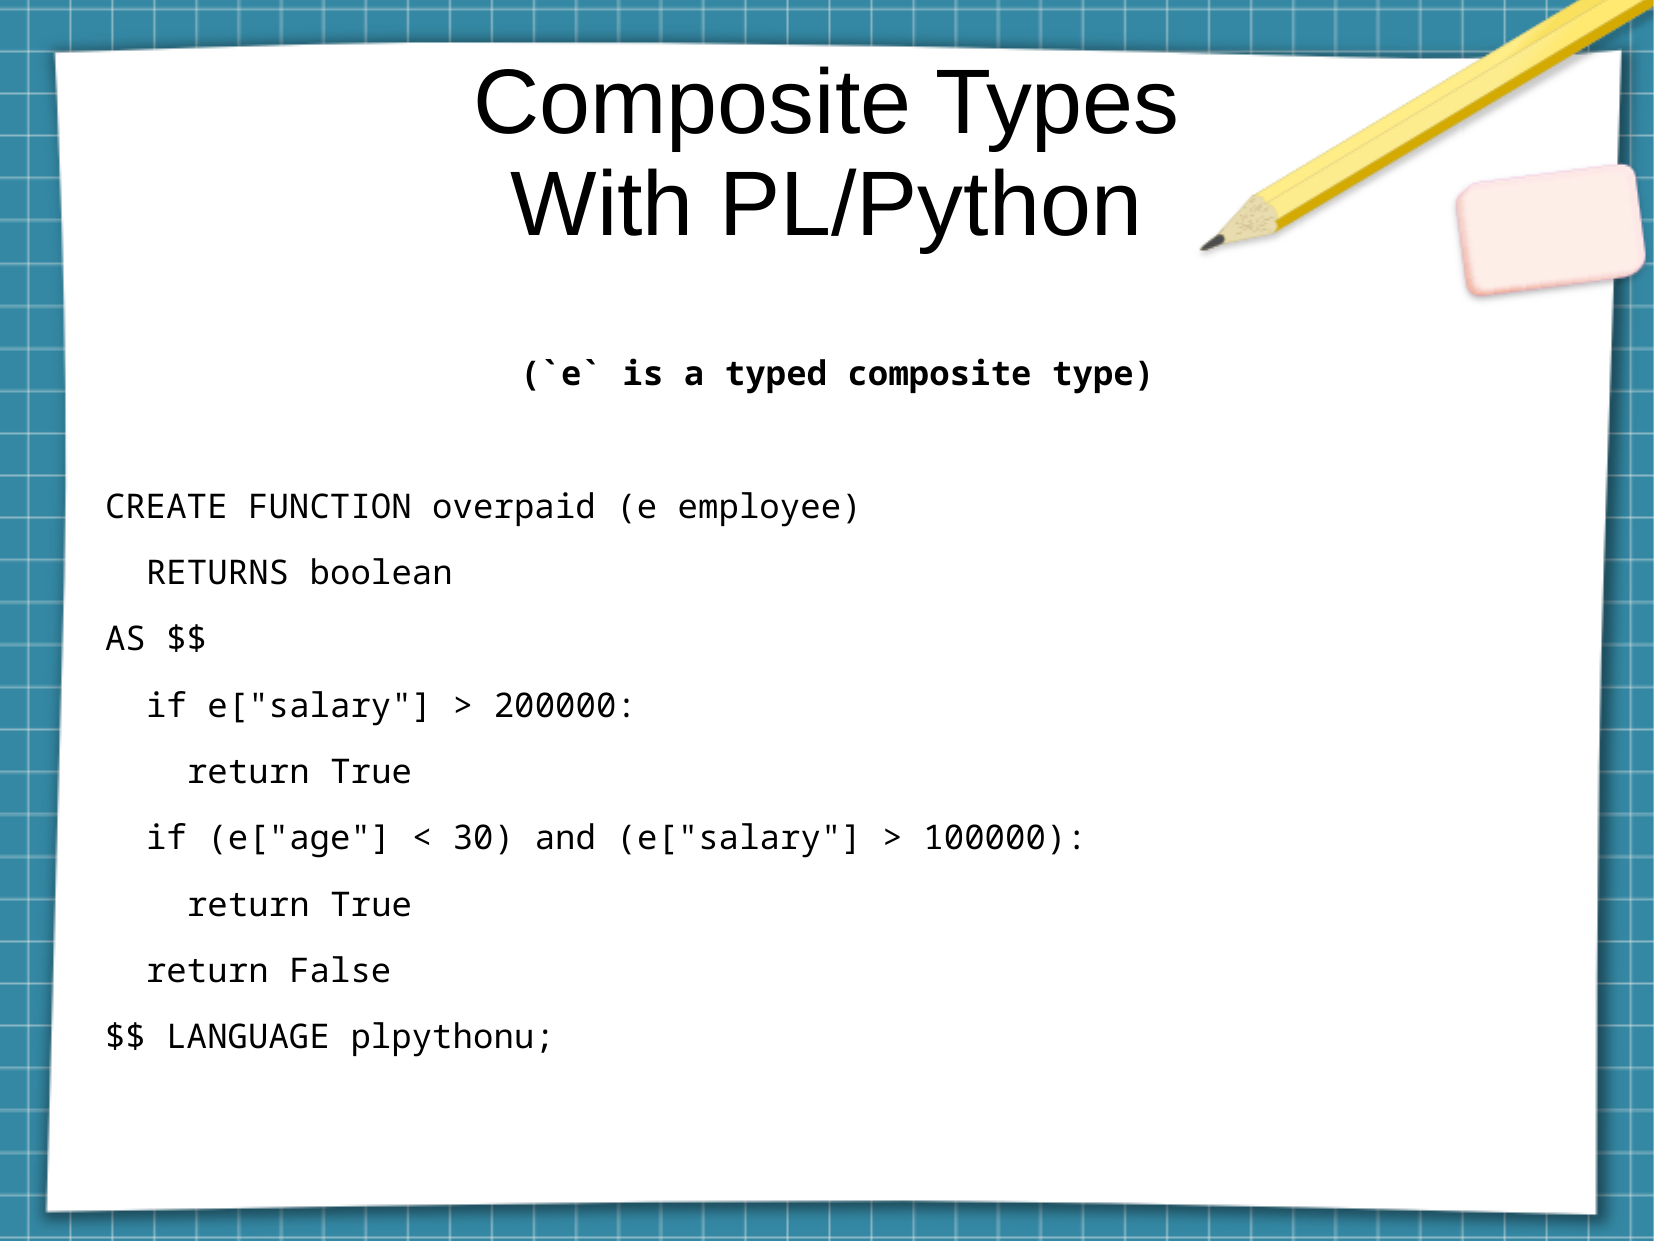

# Composite Types With PL/Python
(`e` is a typed composite type)
CREATE FUNCTION overpaid (e employee)
 RETURNS boolean
AS $$
 if e["salary"] > 200000:
 return True
 if (e["age"] < 30) and (e["salary"] > 100000):
 return True
 return False
$$ LANGUAGE plpythonu;